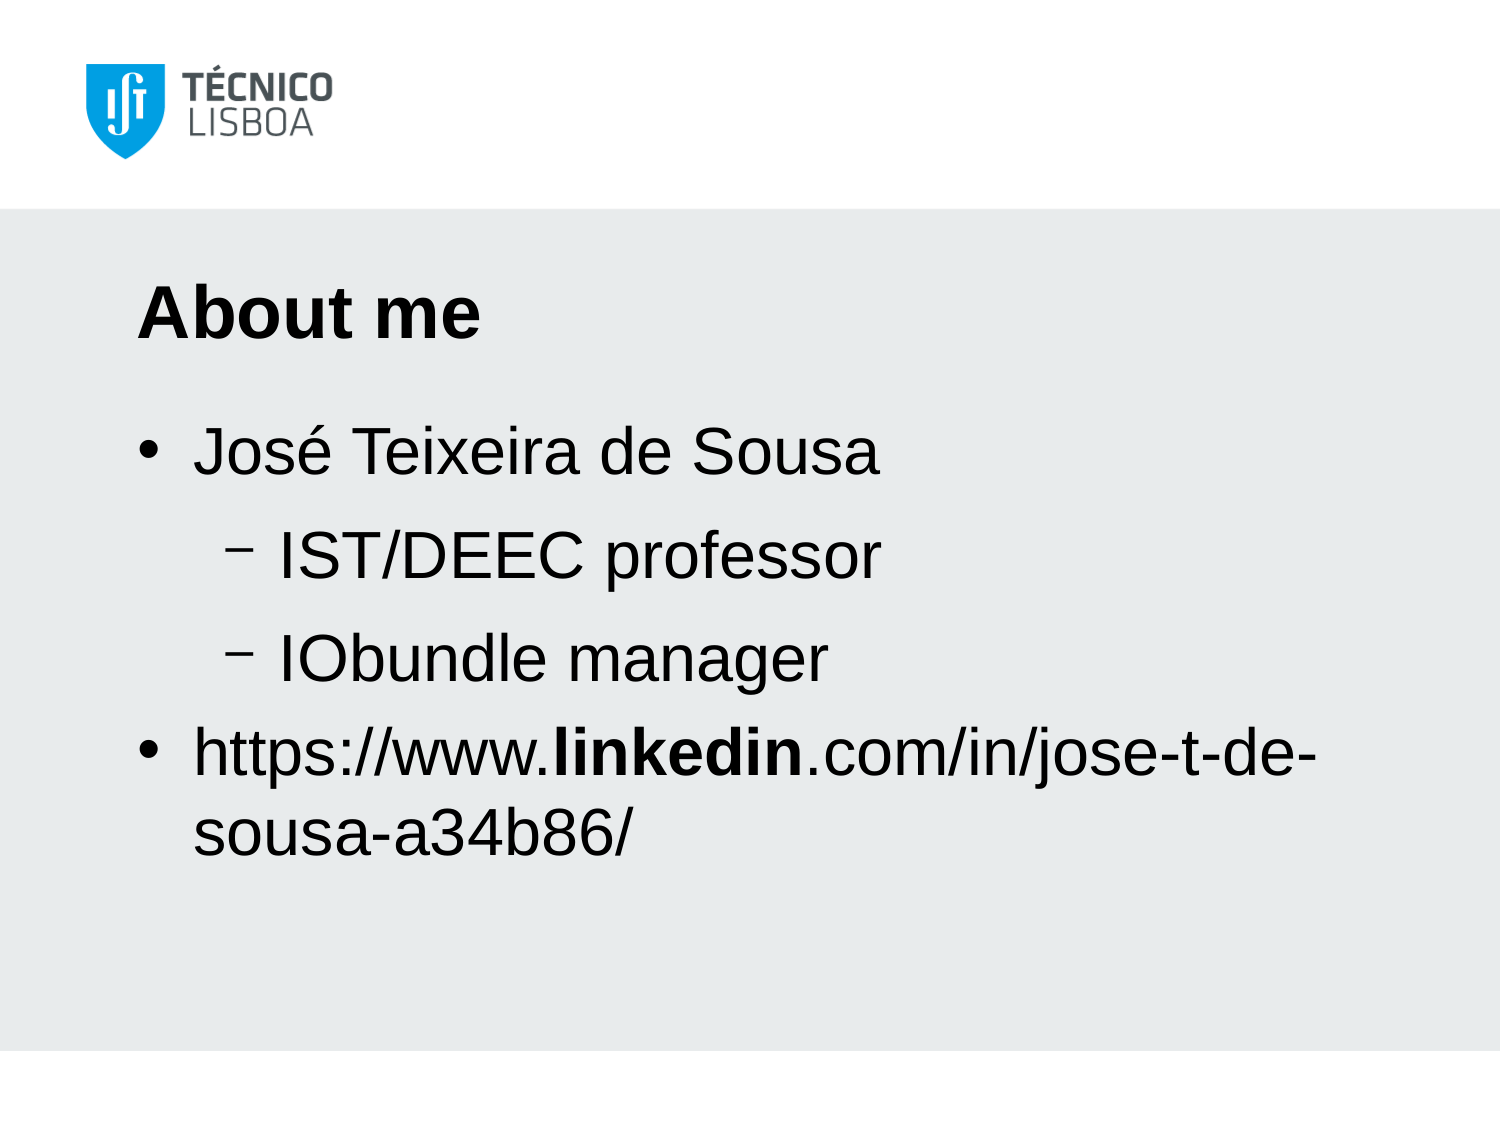

# About me
José Teixeira de Sousa
IST/DEEC professor
IObundle manager
https://www.linkedin.com/in/jose-t-de-sousa-a34b86/